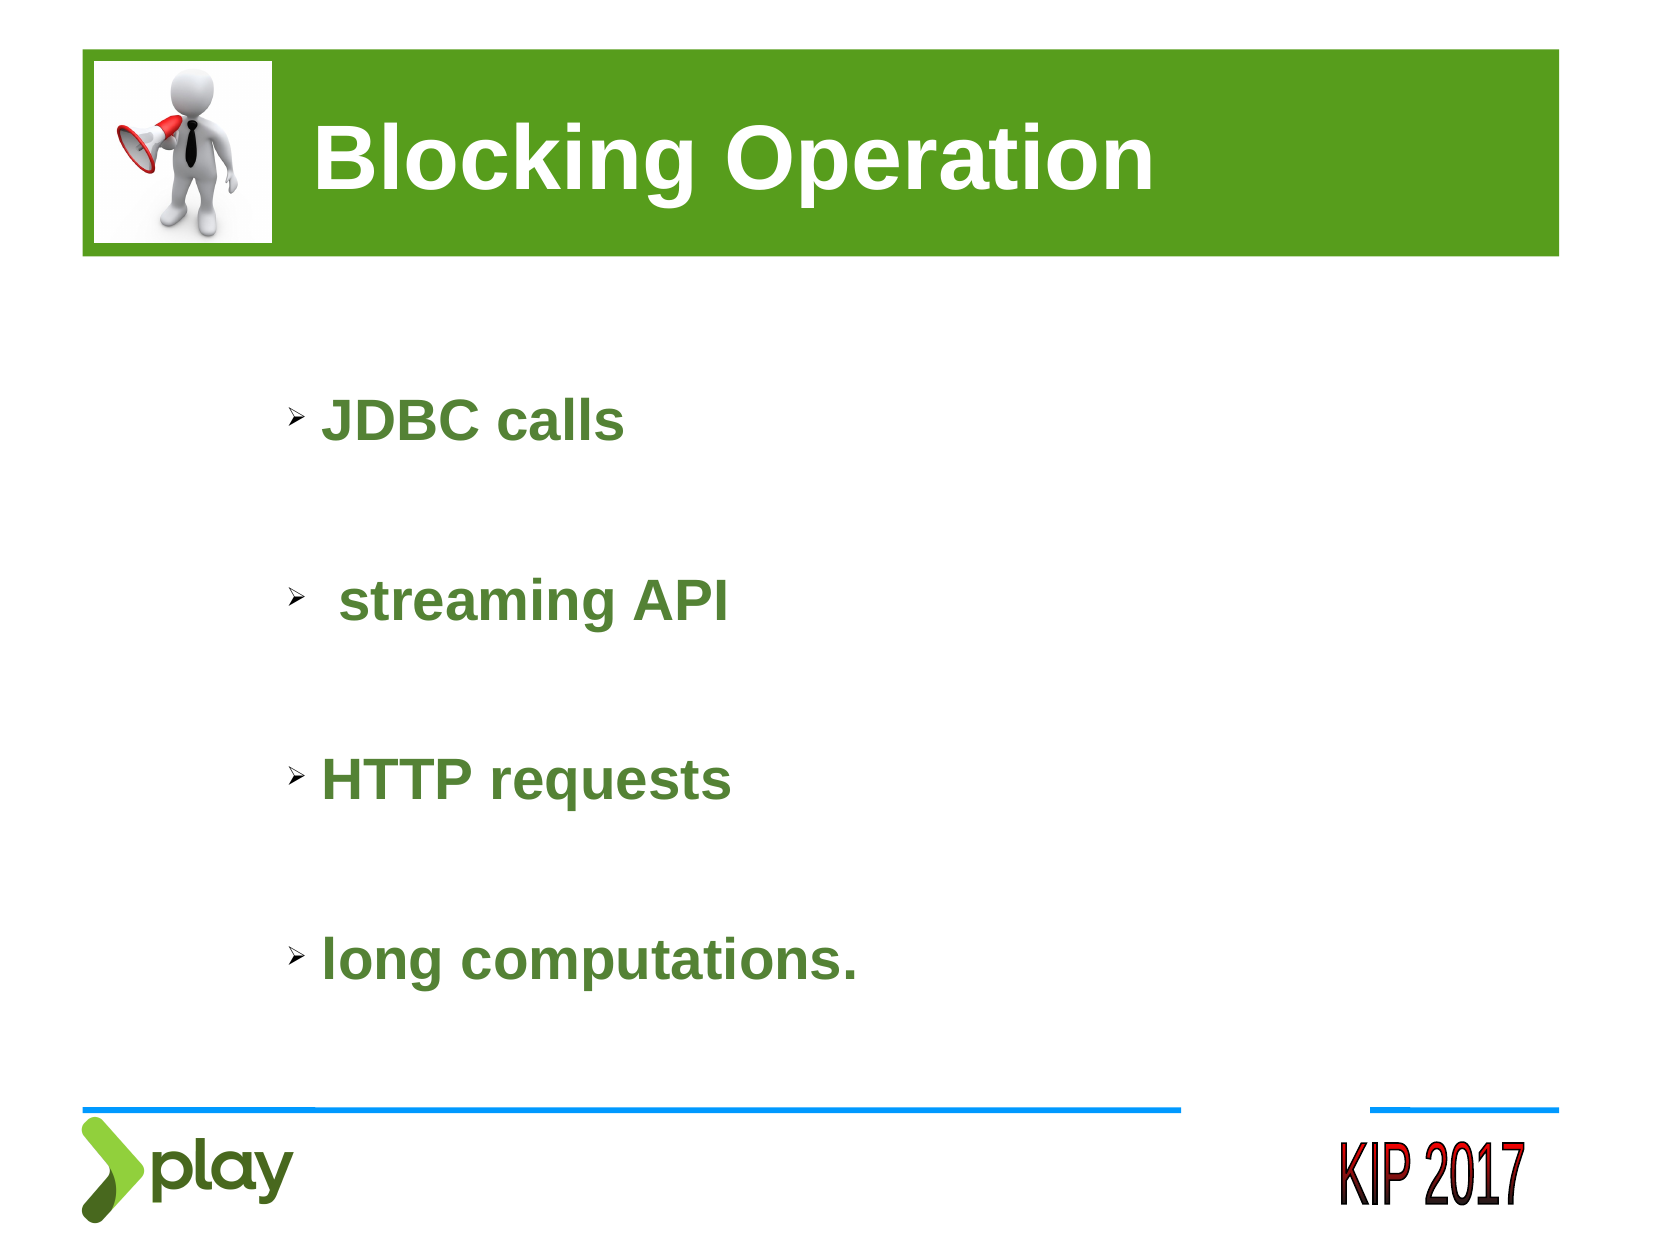

# Blocking Operation
JDBC calls
 streaming API
HTTP requests
long computations.